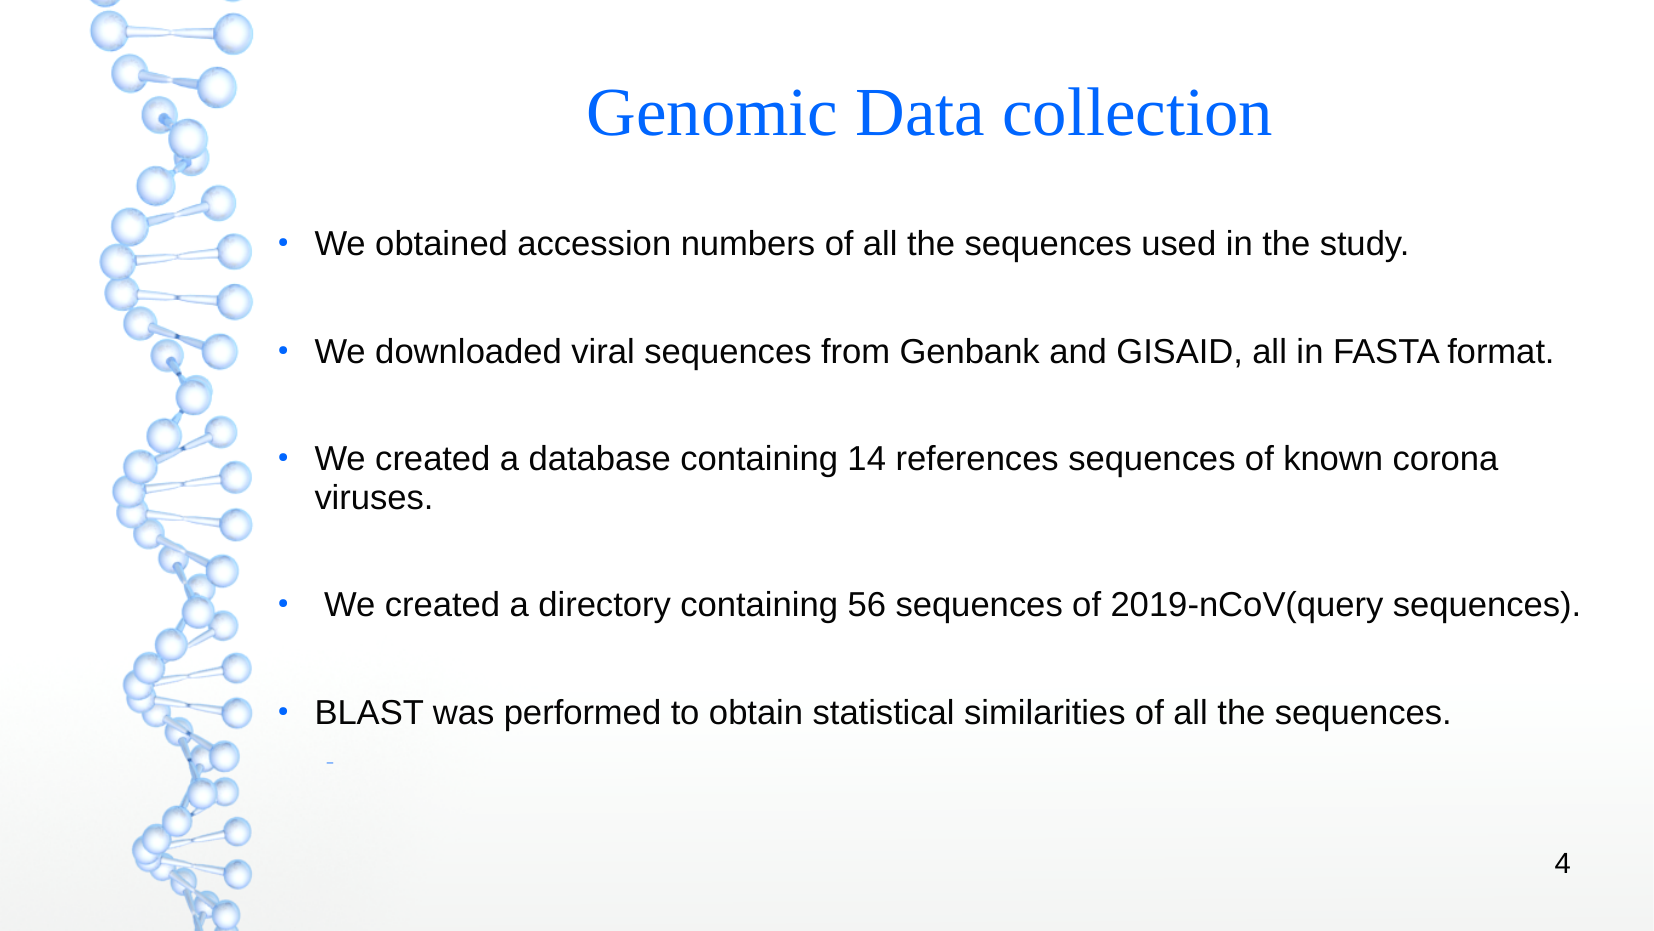

# Genomic Data collection
We obtained accession numbers of all the sequences used in the study.
We downloaded viral sequences from Genbank and GISAID, all in FASTA format.
We created a database containing 14 references sequences of known corona viruses.
 We created a directory containing 56 sequences of 2019-nCoV(query sequences).
BLAST was performed to obtain statistical similarities of all the sequences.
4